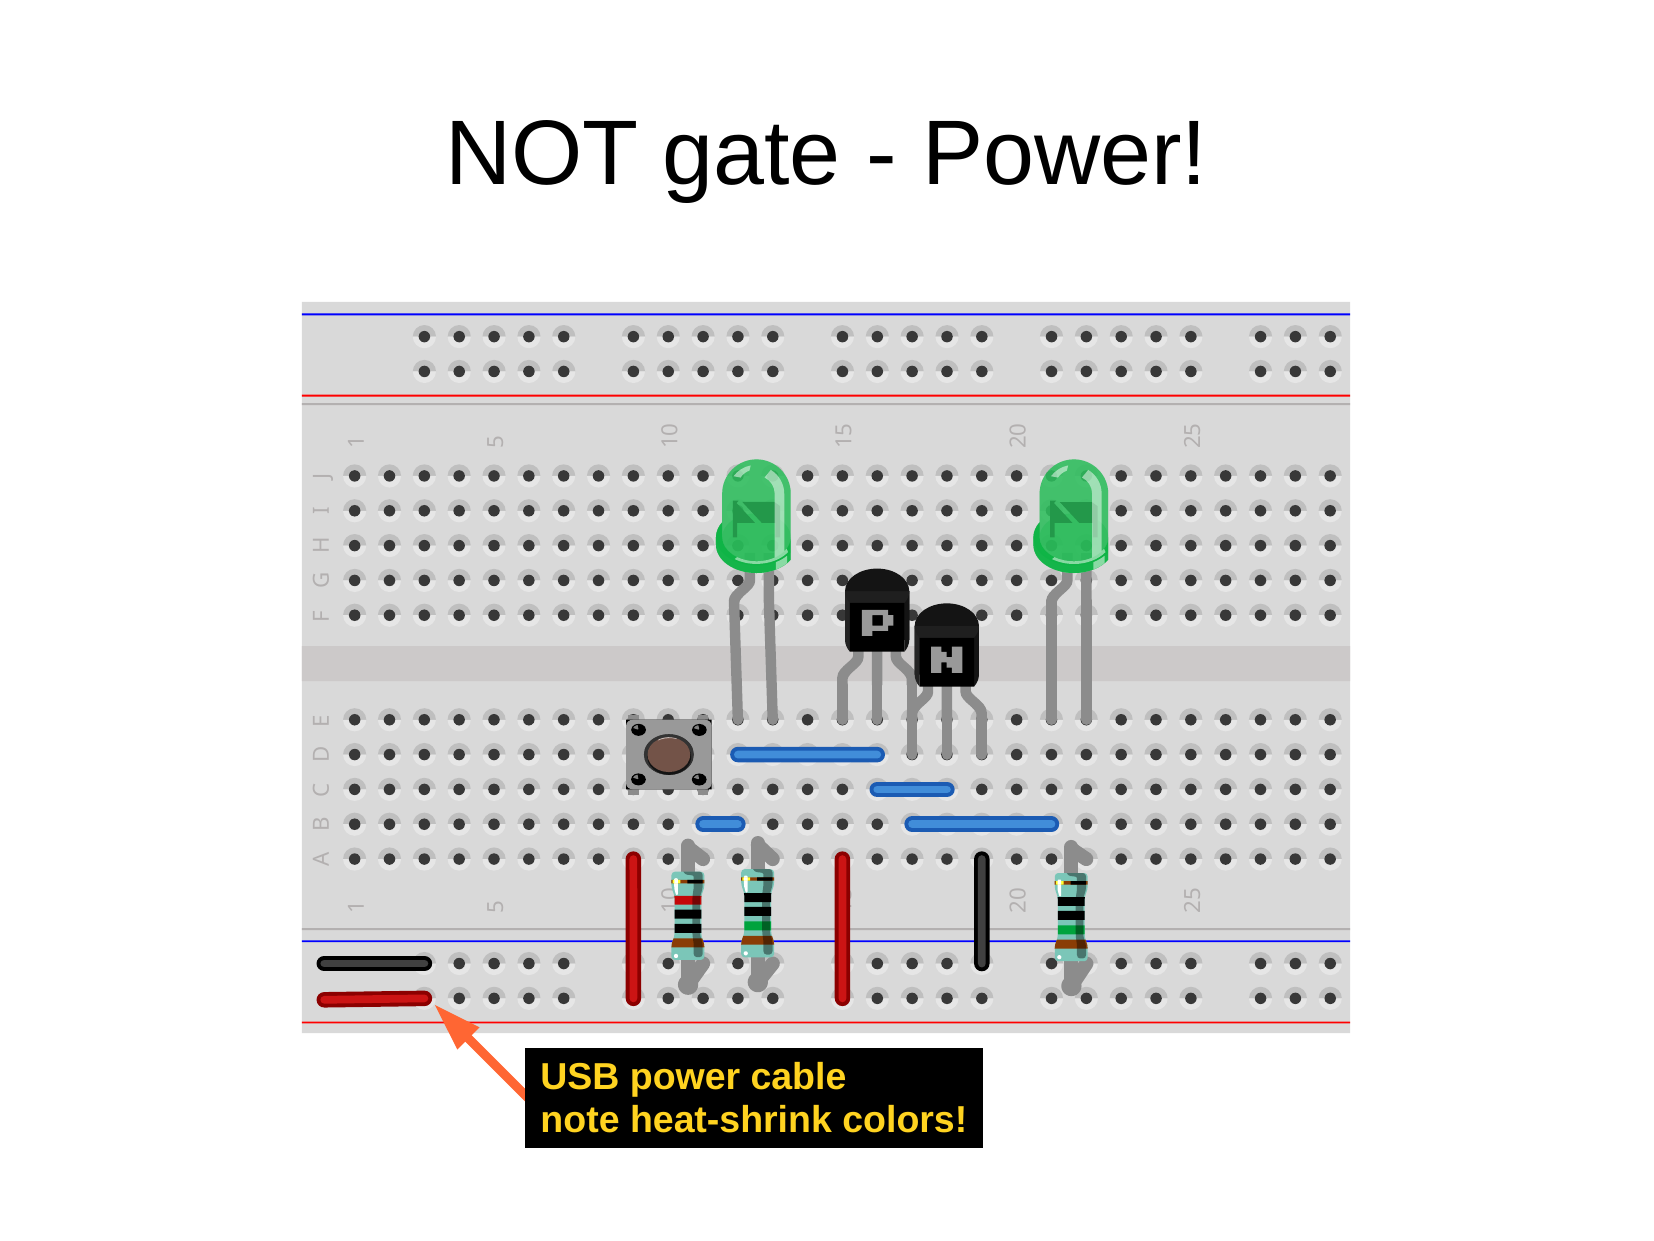

# NOT gate - Power!
USB power cable
note heat-shrink colors!